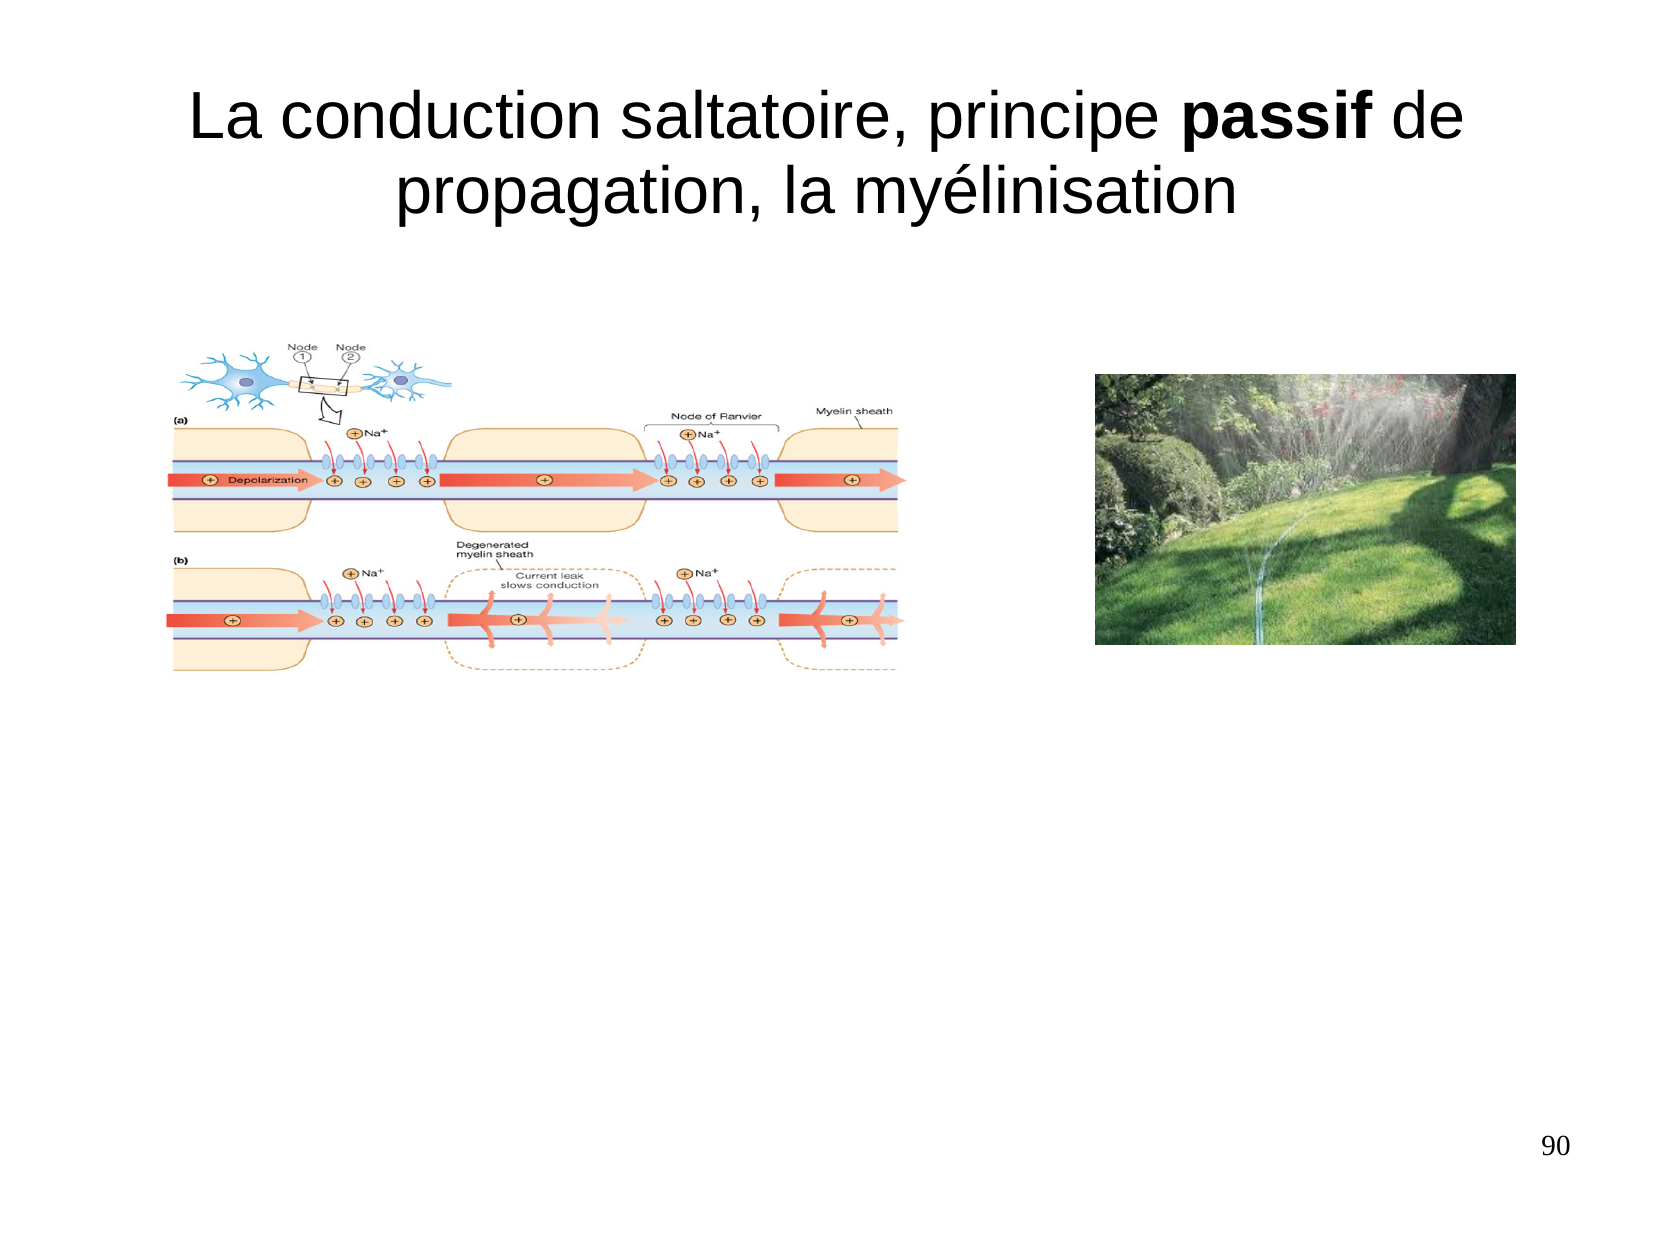

# La conduction saltatoire, principe passif de propagation, la myélinisation
90